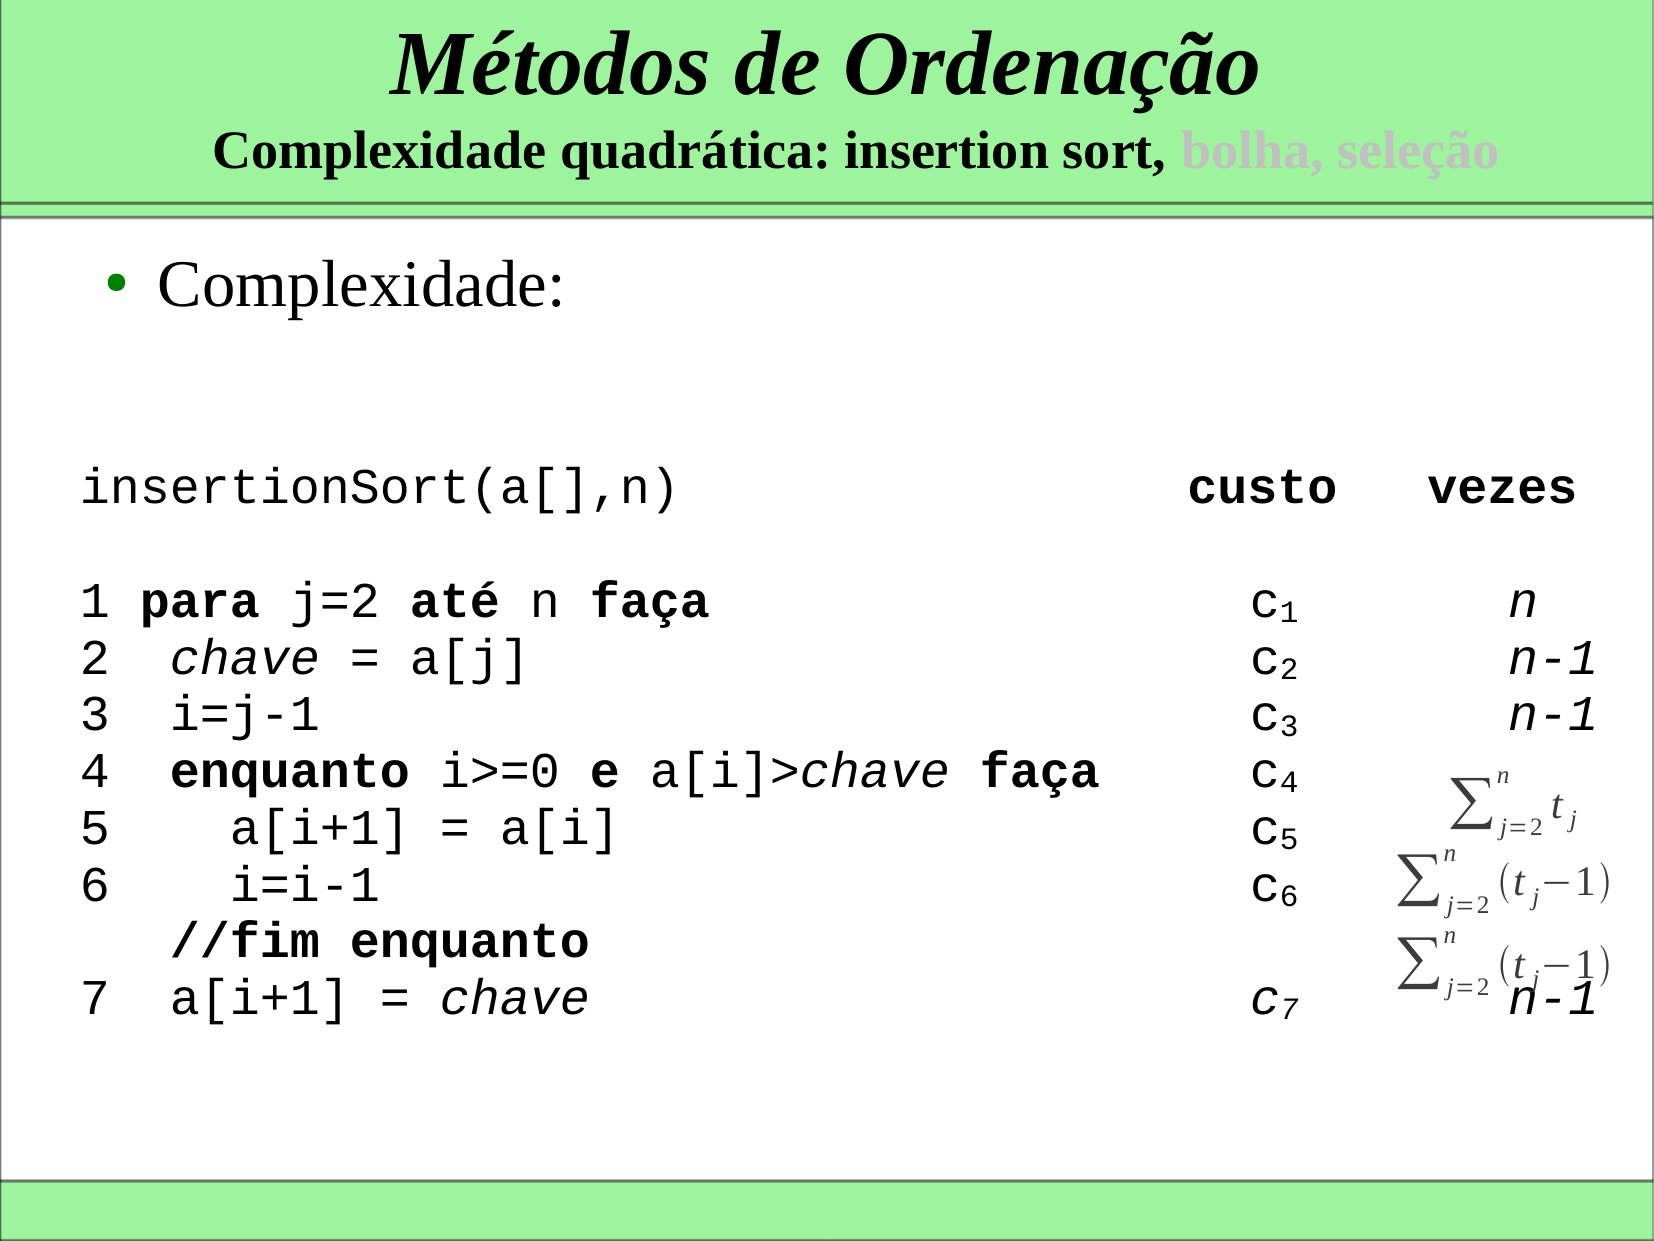

# Métodos de Ordenação
Complexidade quadrática: insertion sort, bolha, seleção
Complexidade:
insertionSort(a[],n)		 custo vezes
1 para j=2 até n faça c1 n
2 chave = a[j] c2 n-1
3 i=j-1 c3 n-1
4 enquanto i>=0 e a[i]>chave faça c4
5 a[i+1] = a[i] c5
6 i=i-1 c6
 //fim enquanto
7 a[i+1] = chave c7 n-1